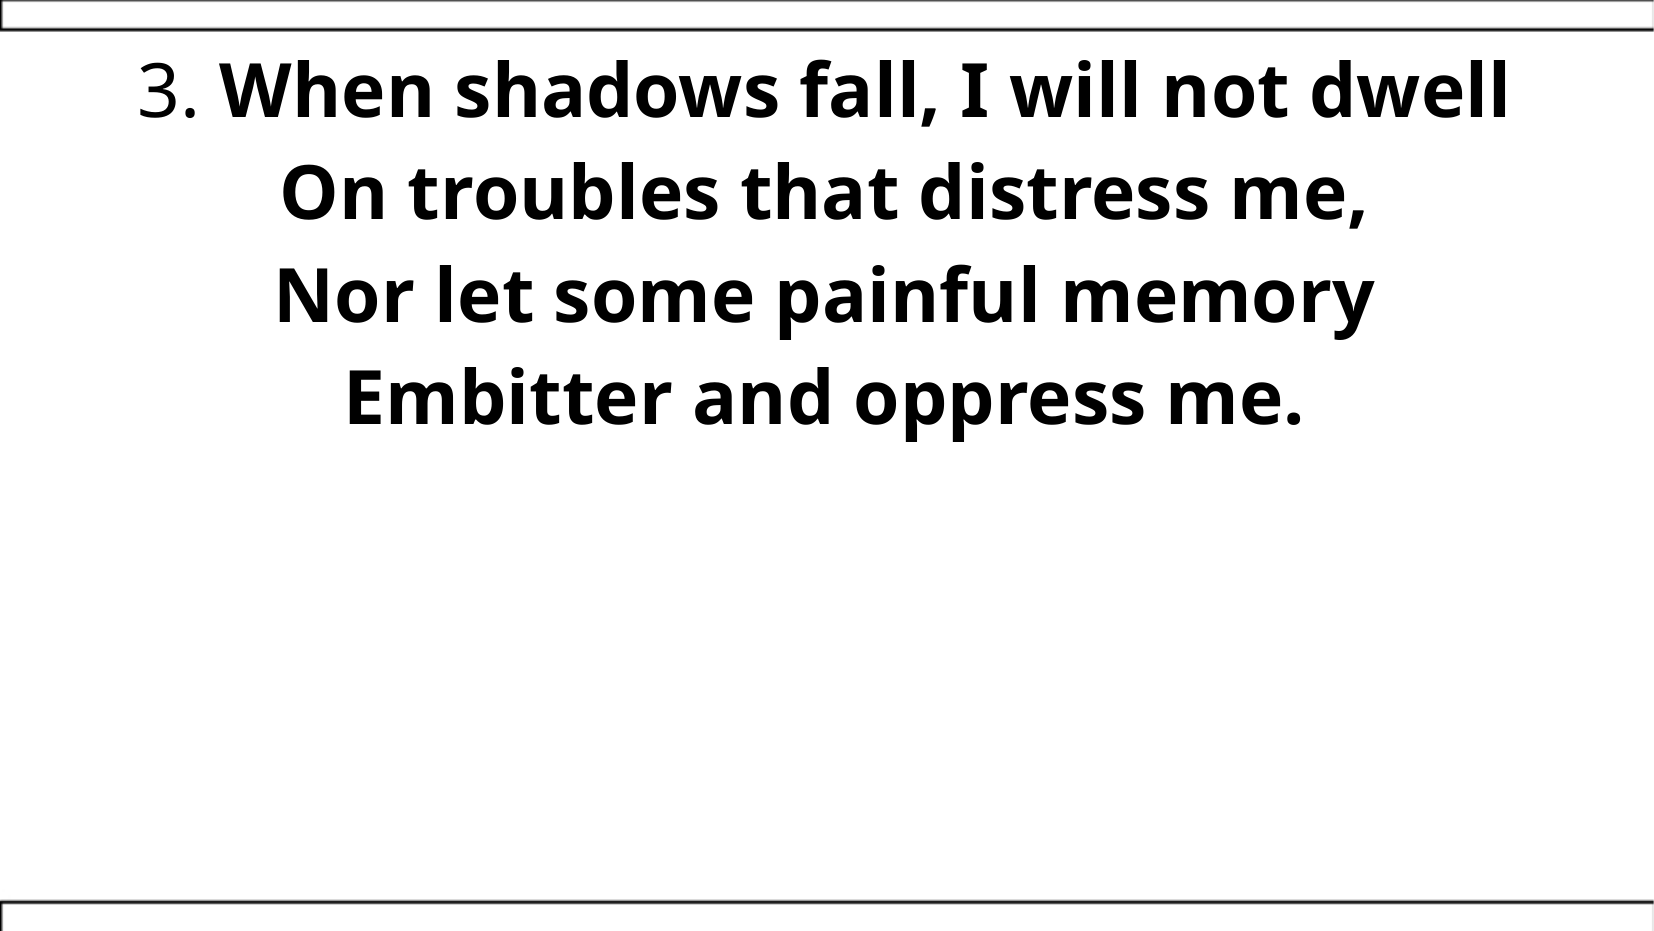

3. When shadows fall, I will not dwell
On troubles that distress me,
Nor let some painful memory
Embitter and oppress me.